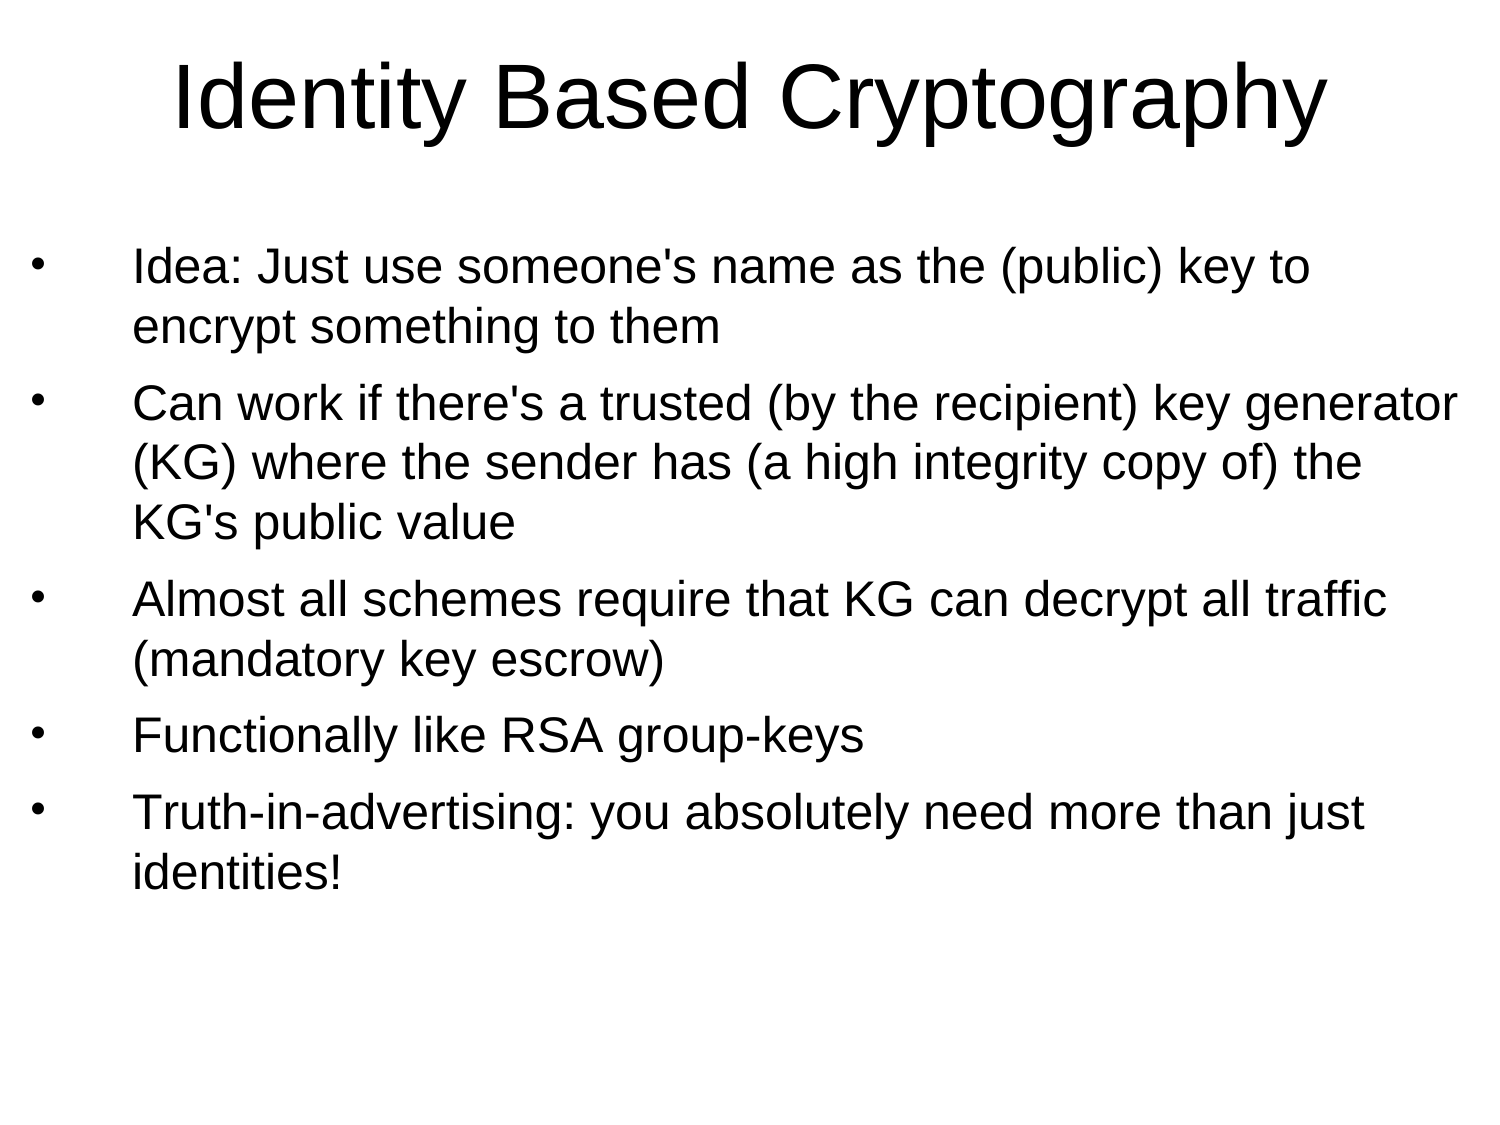

# Identity Based Cryptography
Idea: Just use someone's name as the (public) key to encrypt something to them
Can work if there's a trusted (by the recipient) key generator (KG) where the sender has (a high integrity copy of) the KG's public value
Almost all schemes require that KG can decrypt all traffic (mandatory key escrow)
Functionally like RSA group-keys
Truth-in-advertising: you absolutely need more than just identities!